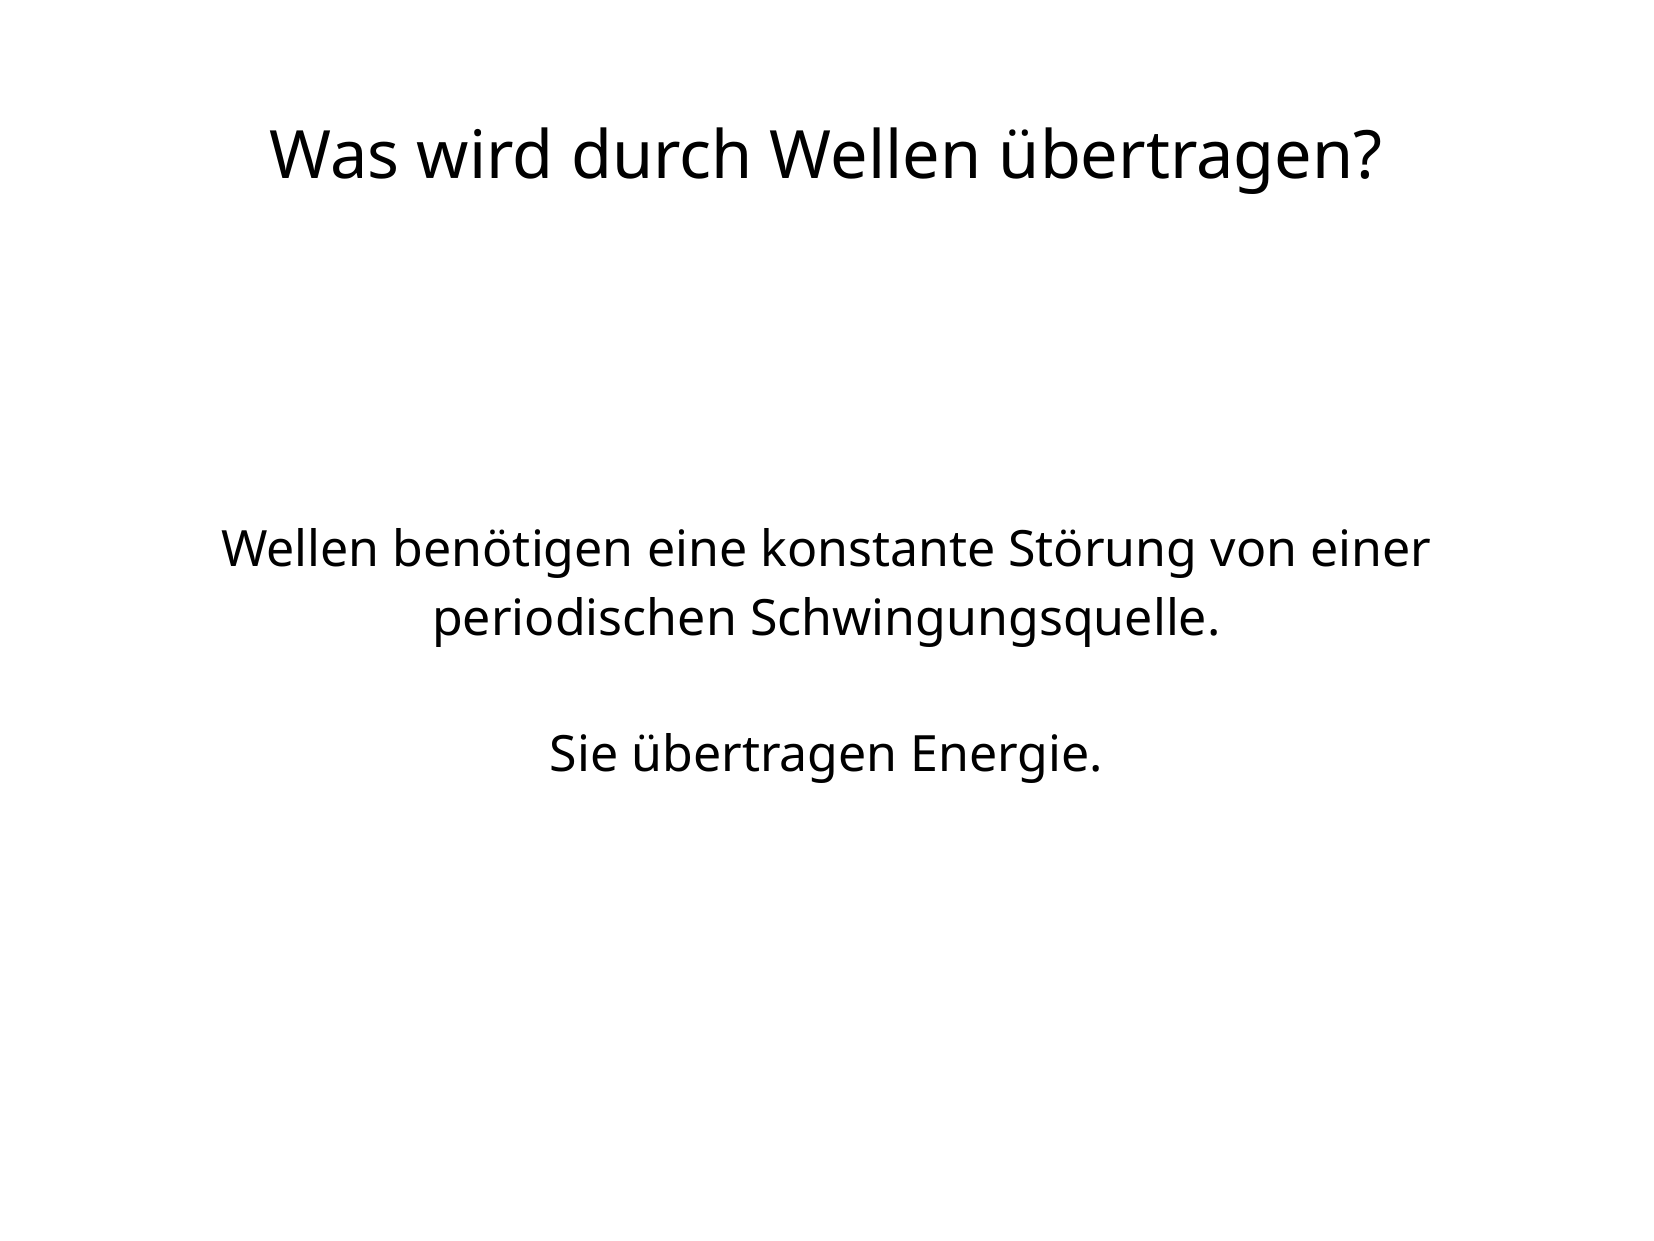

# Was wird durch Wellen übertragen?
Wellen benötigen eine konstante Störung von einer periodischen Schwingungsquelle.
Sie übertragen Energie.